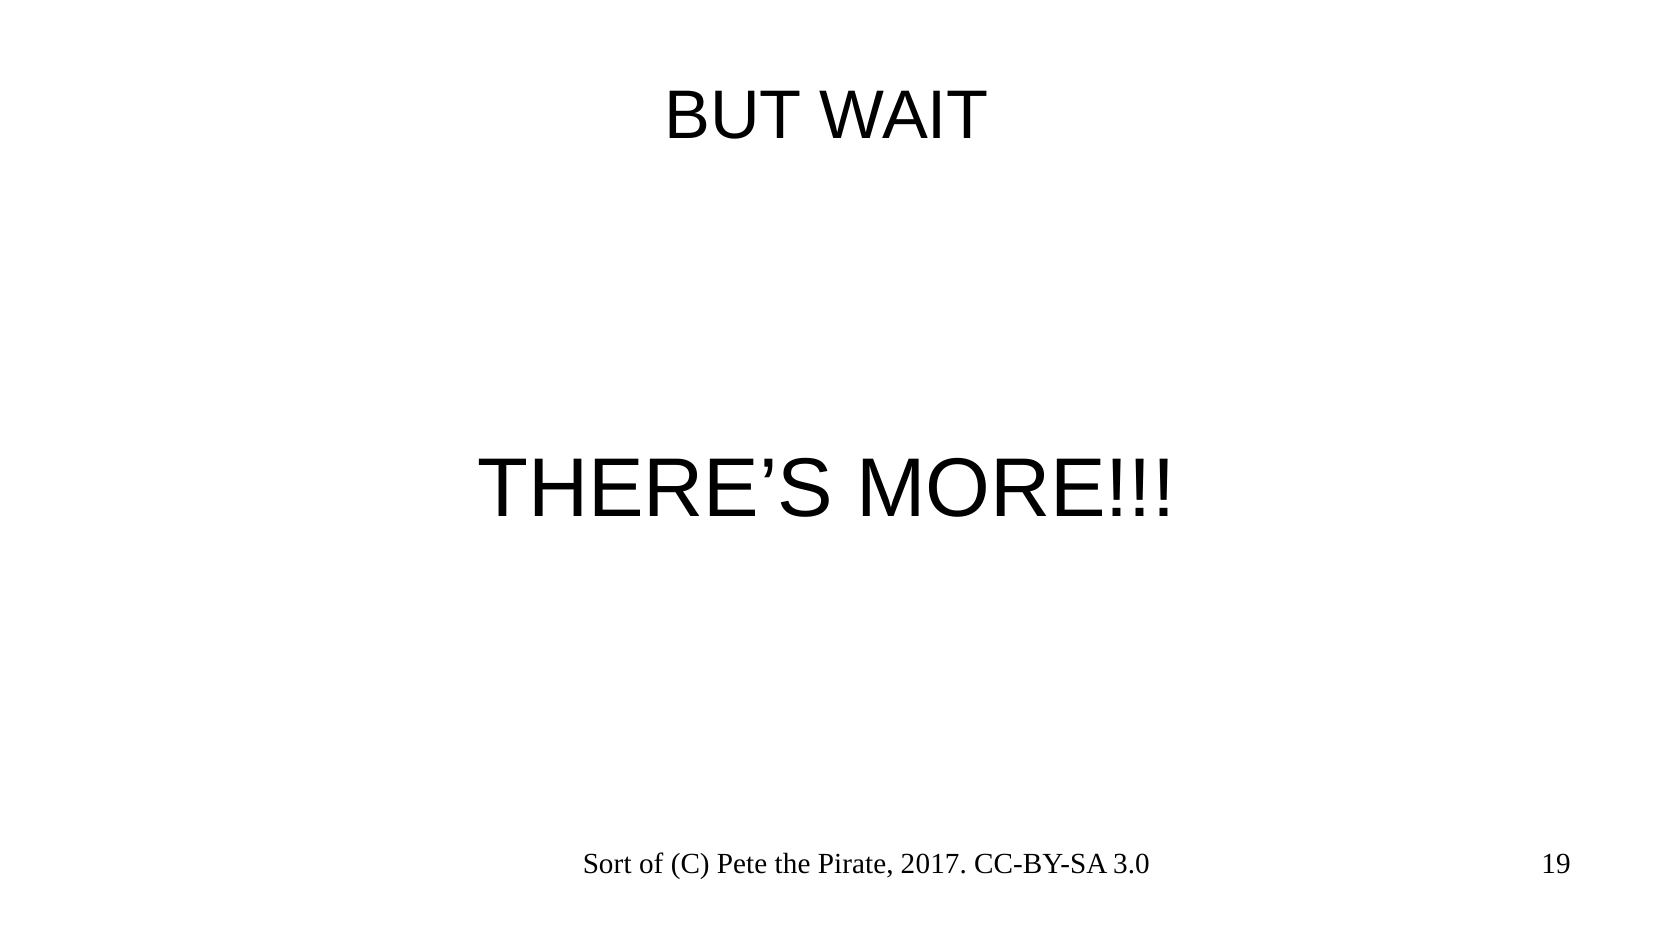

# BUT WAIT
THERE’S MORE!!!
Sort of (C) Pete the Pirate, 2017. CC-BY-SA 3.0
19